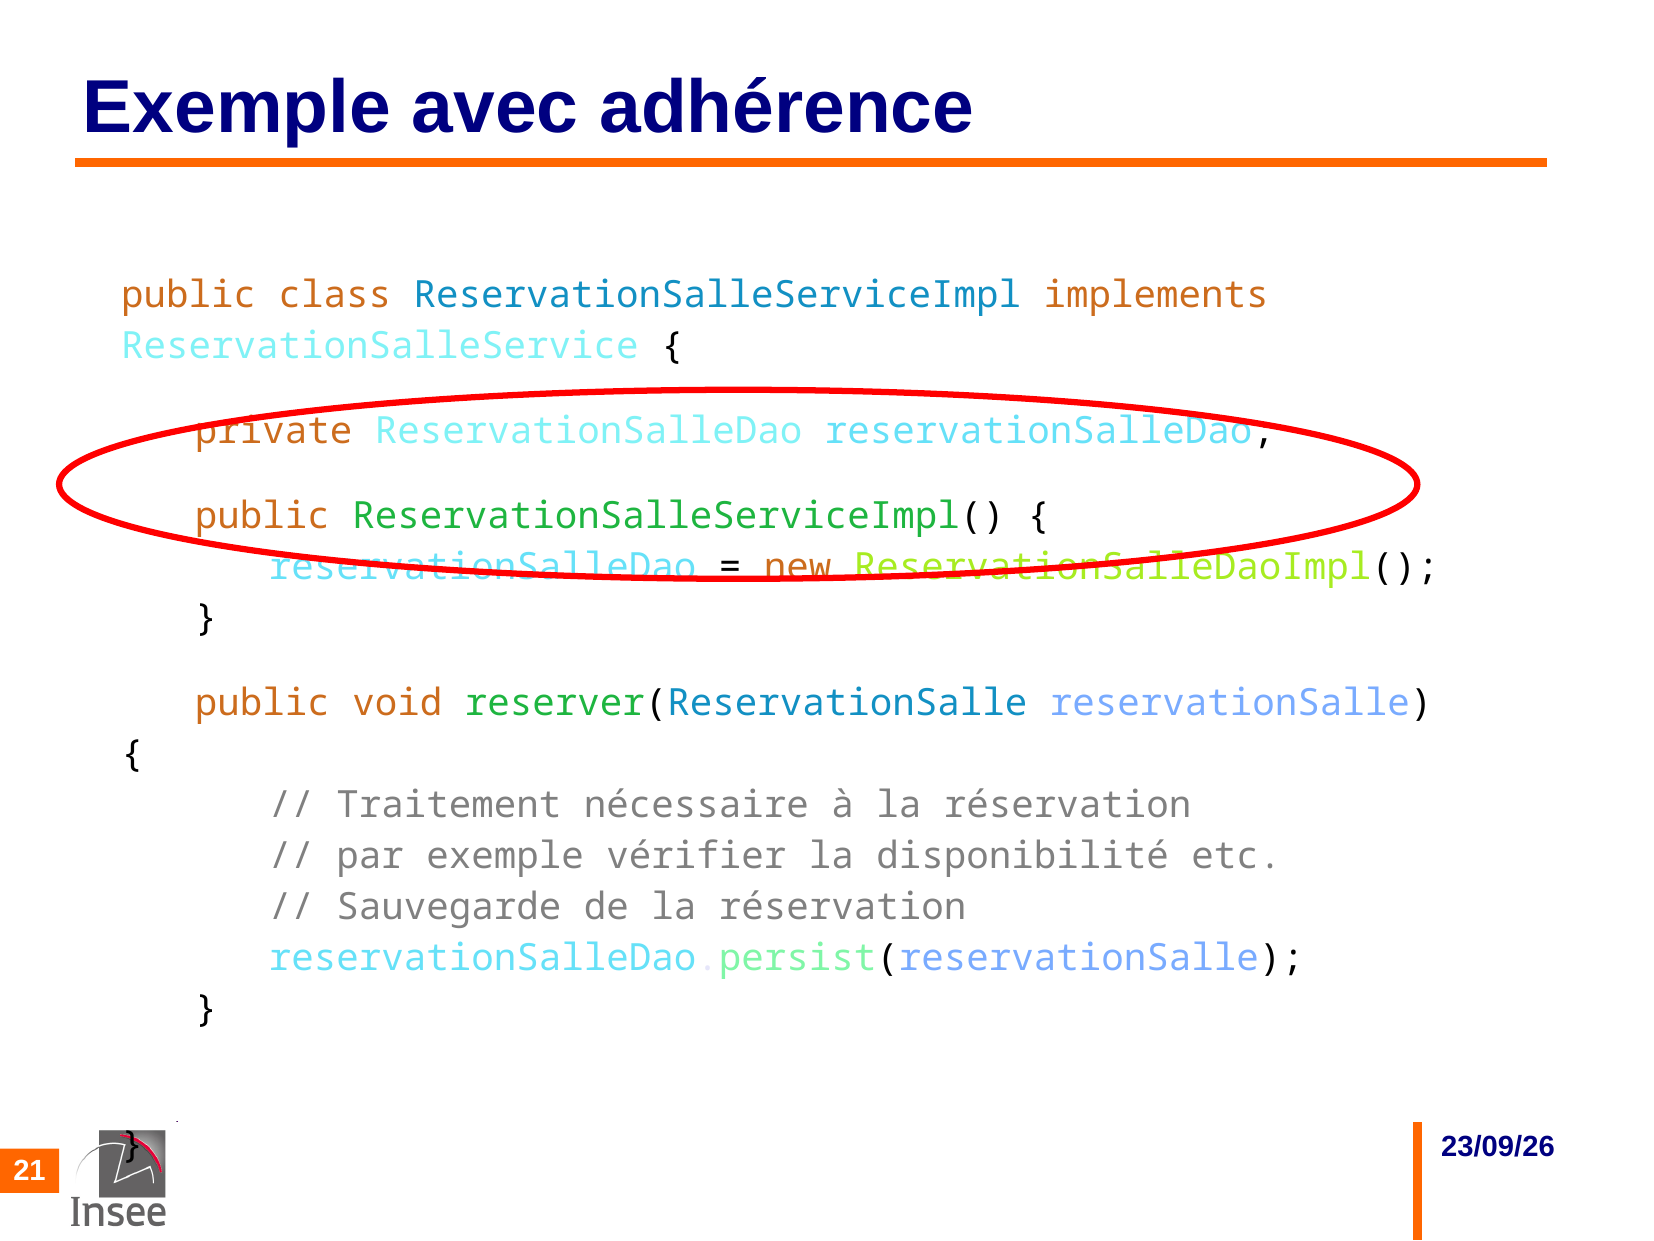

# Exemple avec adhérence
public class ReservationSalleServiceImpl implements ReservationSalleService {
	private ReservationSalleDao reservationSalleDao;
	public ReservationSalleServiceImpl() {
		reservationSalleDao = new ReservationSalleDaoImpl();
	}
	public void reserver(ReservationSalle reservationSalle) {
		// Traitement nécessaire à la réservation
		// par exemple vérifier la disponibilité etc.
		// Sauvegarde de la réservation
		reservationSalleDao.persist(reservationSalle);
	}
}
21